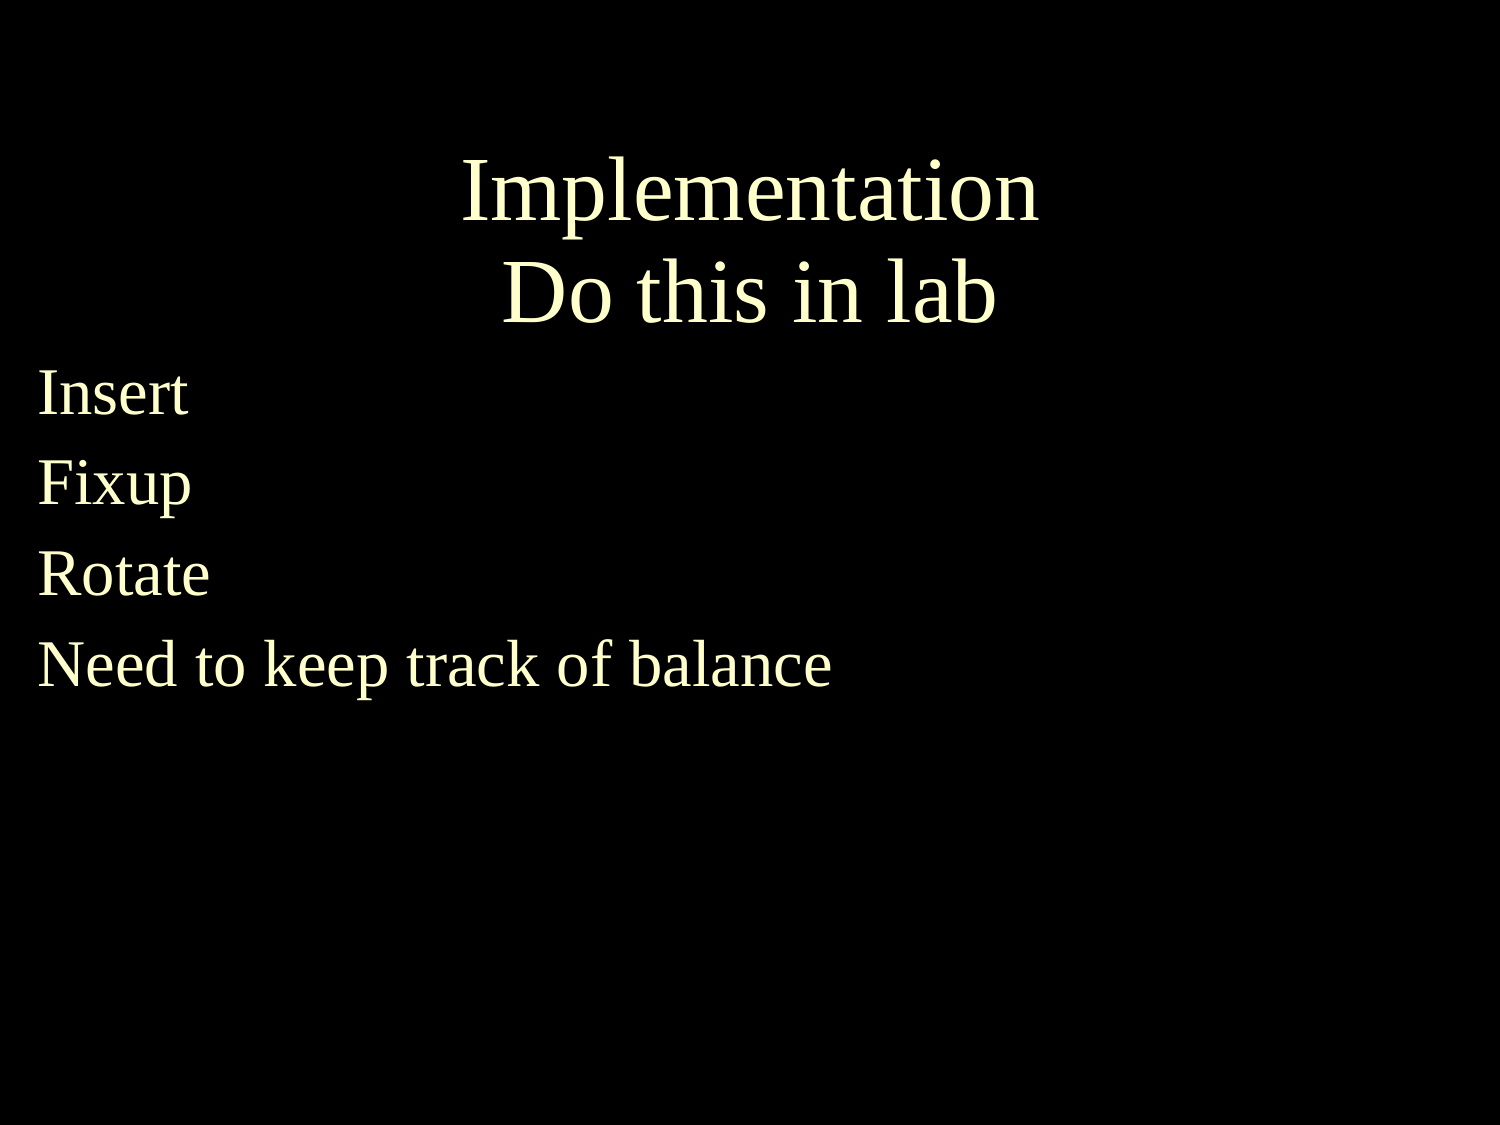

# Implementation Do this in lab
Insert
Fixup
Rotate
Need to keep track of balance